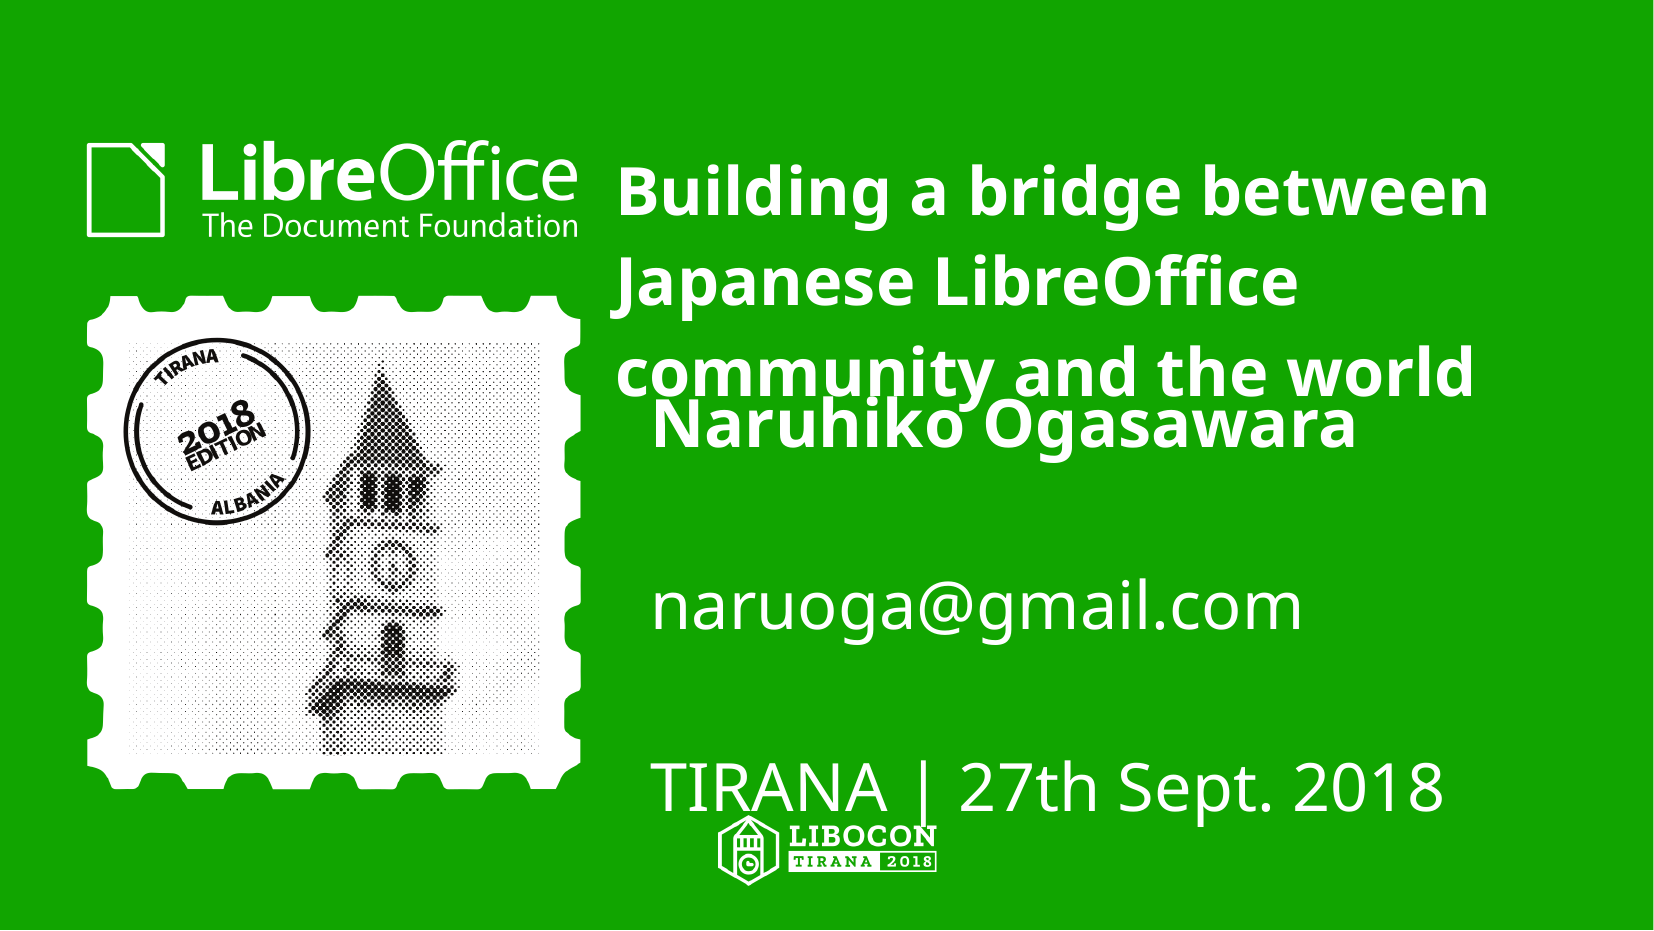

# Building a bridge between Japanese LibreOffice community and the world
Naruhiko Ogasawara
naruoga@gmail.com
TIRANA | 27th Sept. 2018